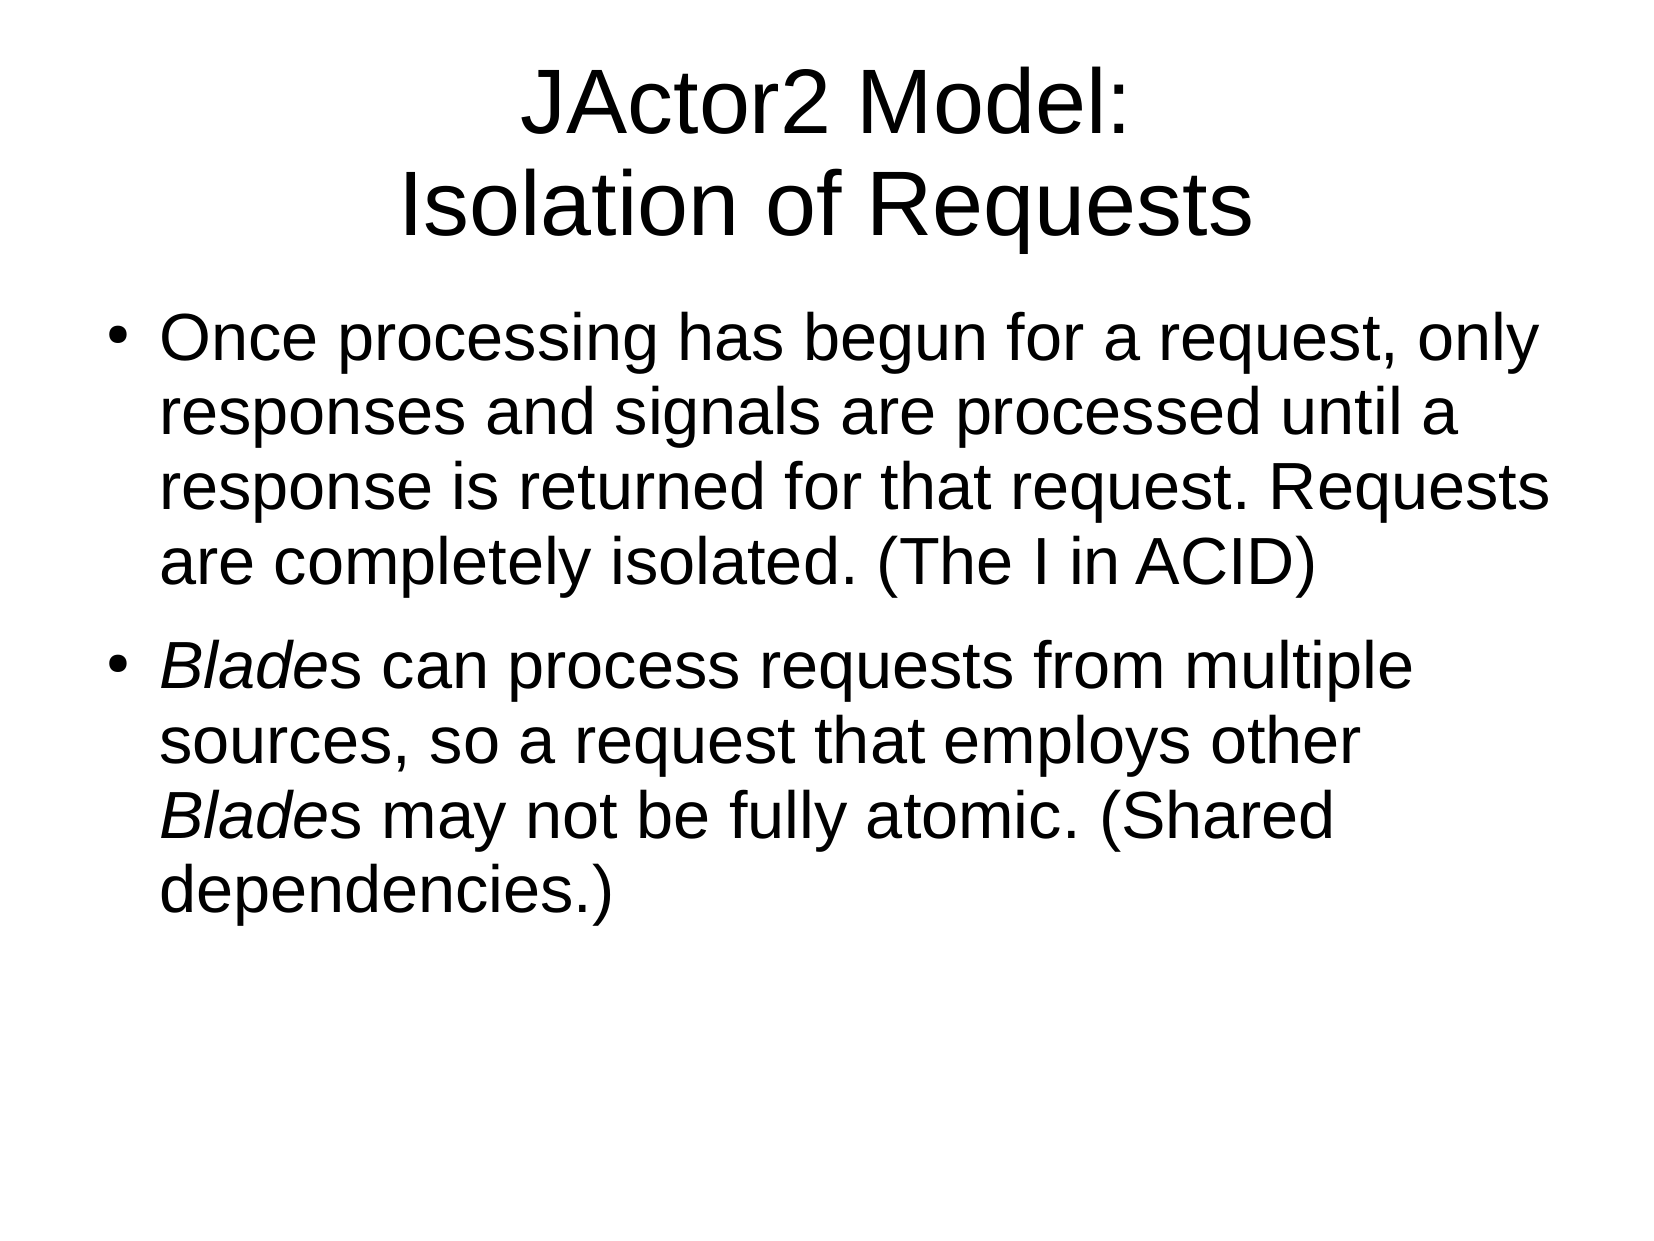

# JActor2 Model: Isolation of Requests
Once processing has begun for a request, only responses and signals are processed until a response is returned for that request. Requests are completely isolated. (The I in ACID)
Blades can process requests from multiple sources, so a request that employs other Blades may not be fully atomic. (Shared dependencies.)